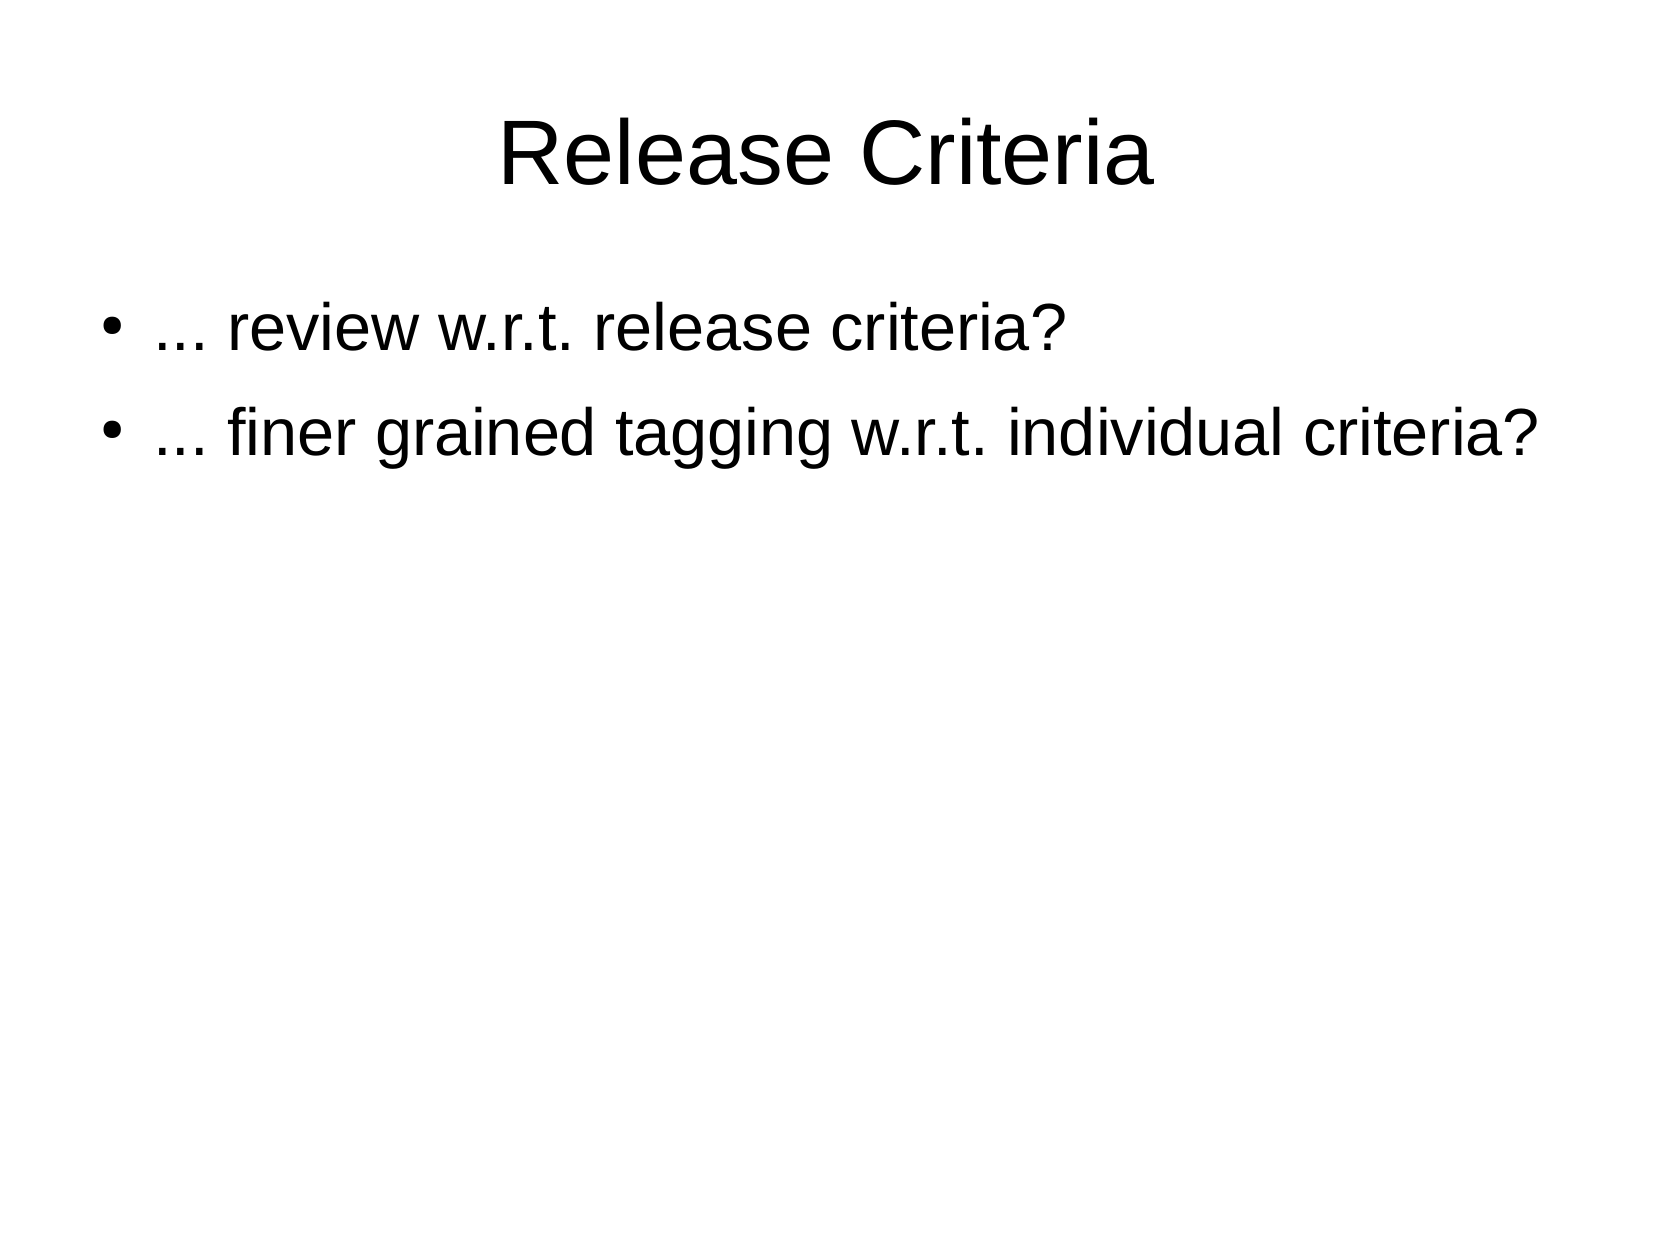

# Release Criteria
... review w.r.t. release criteria?
... finer grained tagging w.r.t. individual criteria?